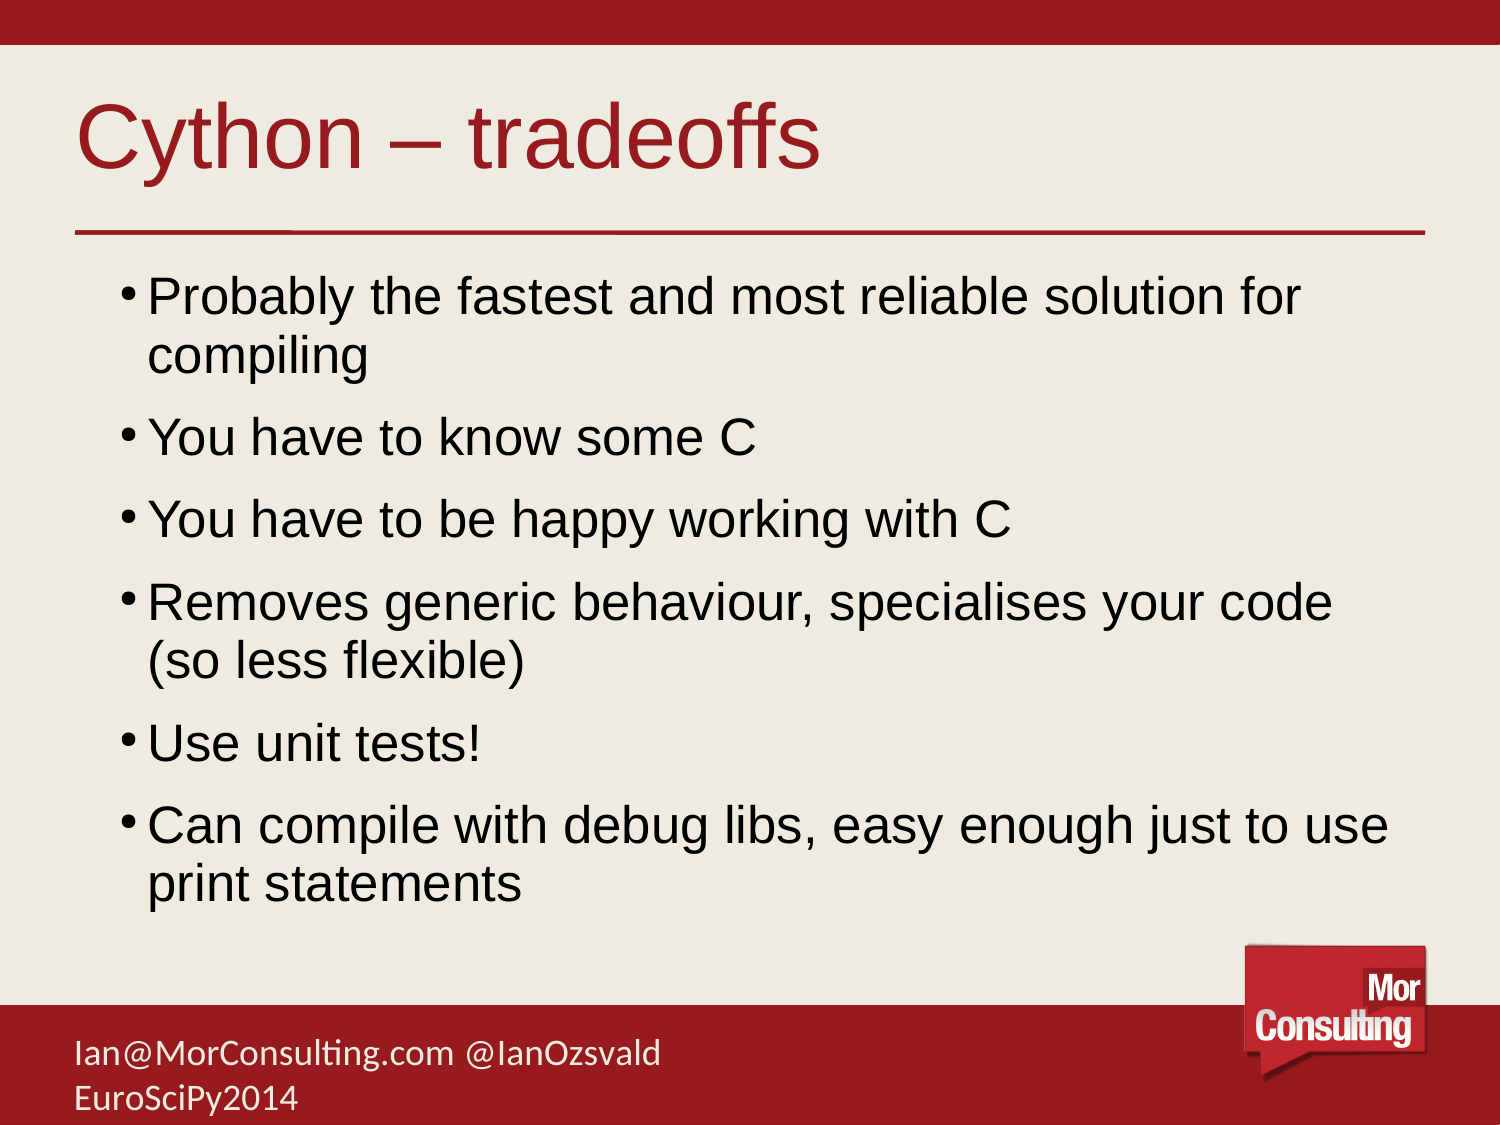

# Cython – tradeoffs
Probably the fastest and most reliable solution for compiling
You have to know some C
You have to be happy working with C
Removes generic behaviour, specialises your code (so less flexible)
Use unit tests!
Can compile with debug libs, easy enough just to use print statements